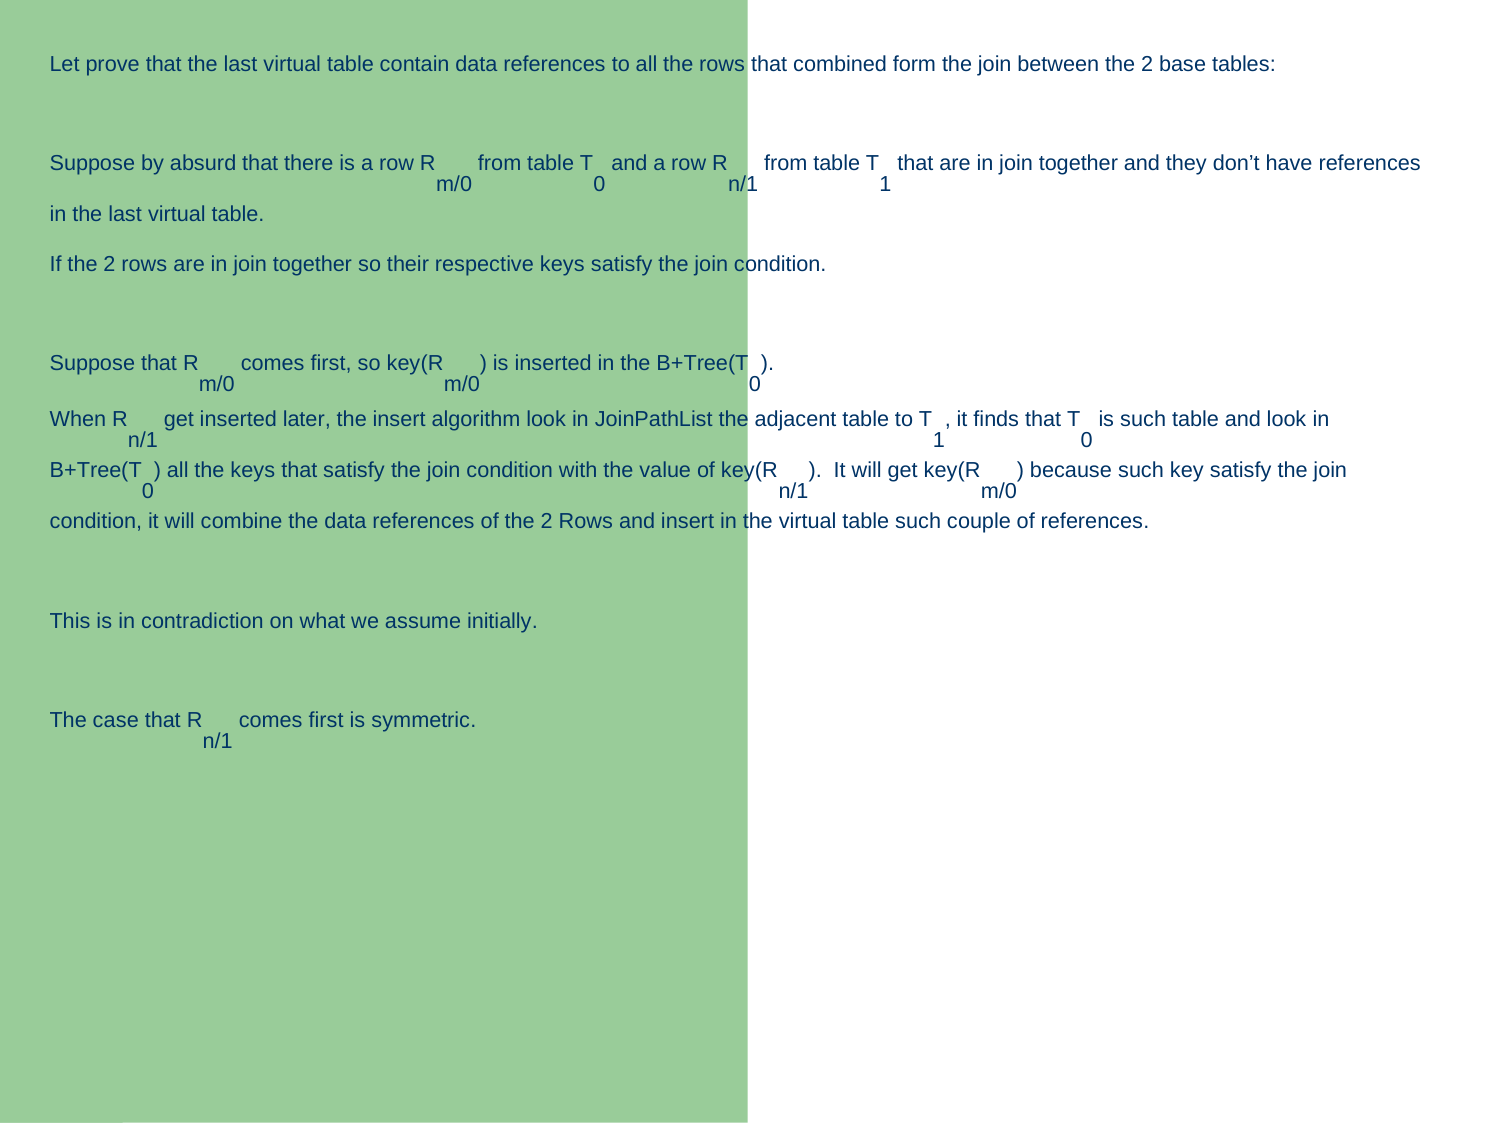

Let prove that the last virtual table contain data references to all the rows that combined form the join between the 2 base tables:
Suppose by absurd that there is a row Rm/0 from table T0 and a row Rn/1 from table T1 that are in join together and they don’t have references in the last virtual table.
If the 2 rows are in join together so their respective keys satisfy the join condition.
Suppose that Rm/0 comes first, so key(Rm/0) is inserted in the B+Tree(T0).
When Rn/1 get inserted later, the insert algorithm look in JoinPathList the adjacent table to T1, it finds that T0 is such table and look in B+Tree(T0) all the keys that satisfy the join condition with the value of key(Rn/1). It will get key(Rm/0) because such key satisfy the join condition, it will combine the data references of the 2 Rows and insert in the virtual table such couple of references.
This is in contradiction on what we assume initially.
The case that Rn/1 comes first is symmetric.